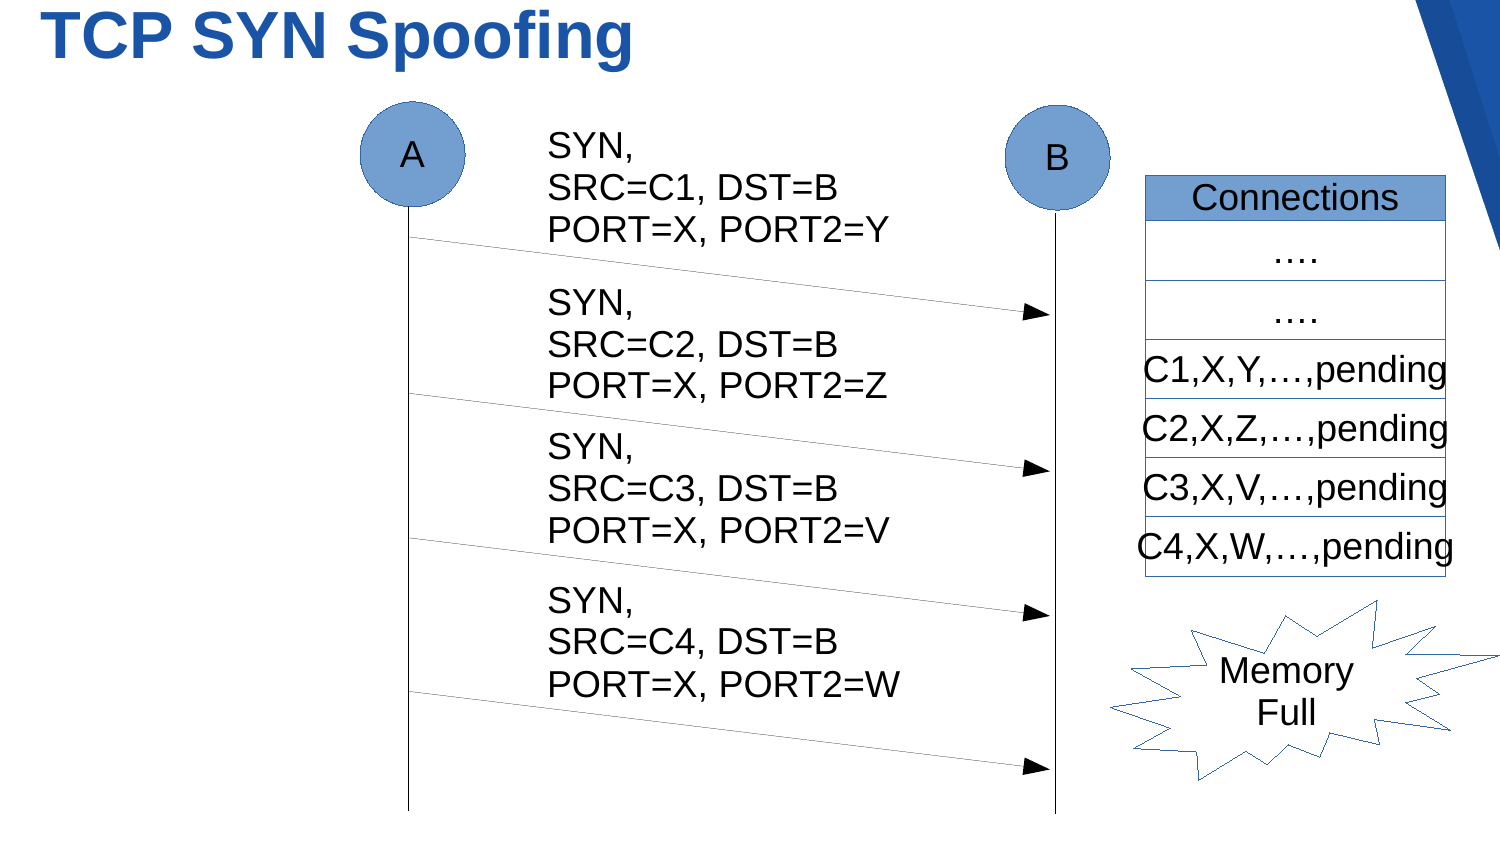

# TCP SYN Spoofing
A
B
SYN,
SRC=C1, DST=B
PORT=X, PORT2=Y
Connections
….
SYN,
SRC=C2, DST=B
PORT=X, PORT2=Z
….
C1,X,Y,…,pending
C2,X,Z,…,pending
SYN,
SRC=C3, DST=B
PORT=X, PORT2=V
C3,X,V,…,pending
C4,X,W,…,pending
SYN,
SRC=C4, DST=B
PORT=X, PORT2=W
Memory
Full